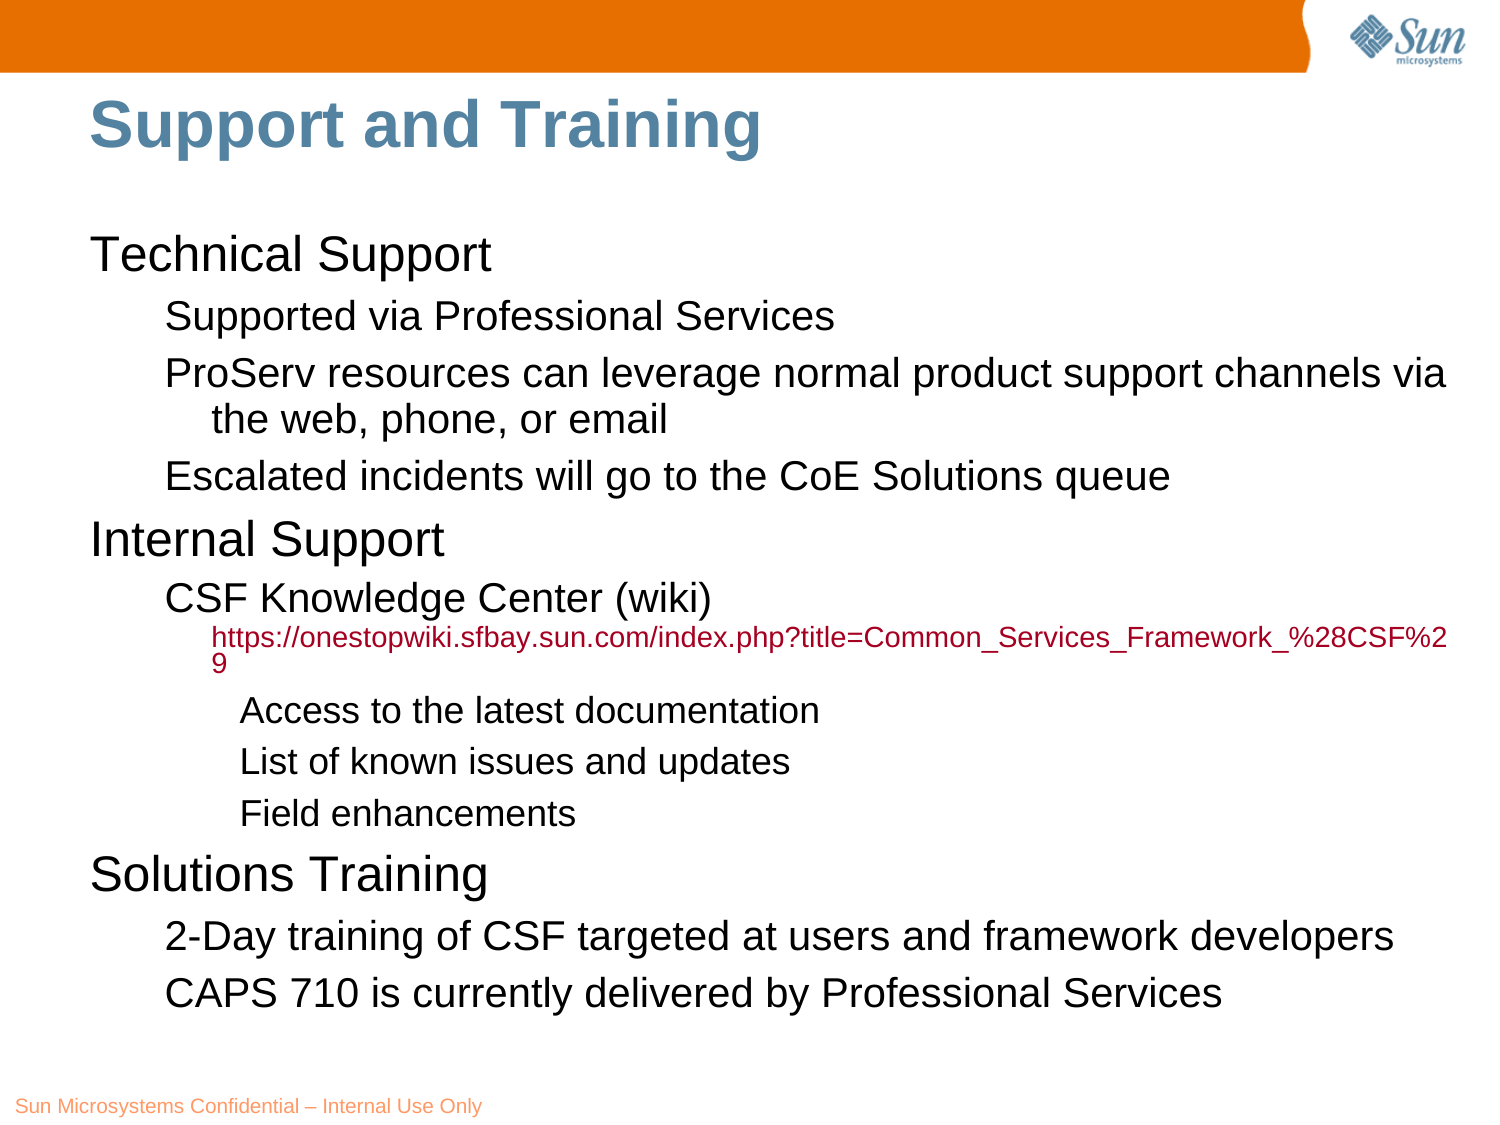

# Support and Training
Technical Support
Supported via Professional Services
ProServ resources can leverage normal product support channels via the web, phone, or email
Escalated incidents will go to the CoE Solutions queue
Internal Support
CSF Knowledge Center (wiki) https://onestopwiki.sfbay.sun.com/index.php?title=Common_Services_Framework_%28CSF%29
Access to the latest documentation
List of known issues and updates
Field enhancements
Solutions Training
2-Day training of CSF targeted at users and framework developers
CAPS 710 is currently delivered by Professional Services